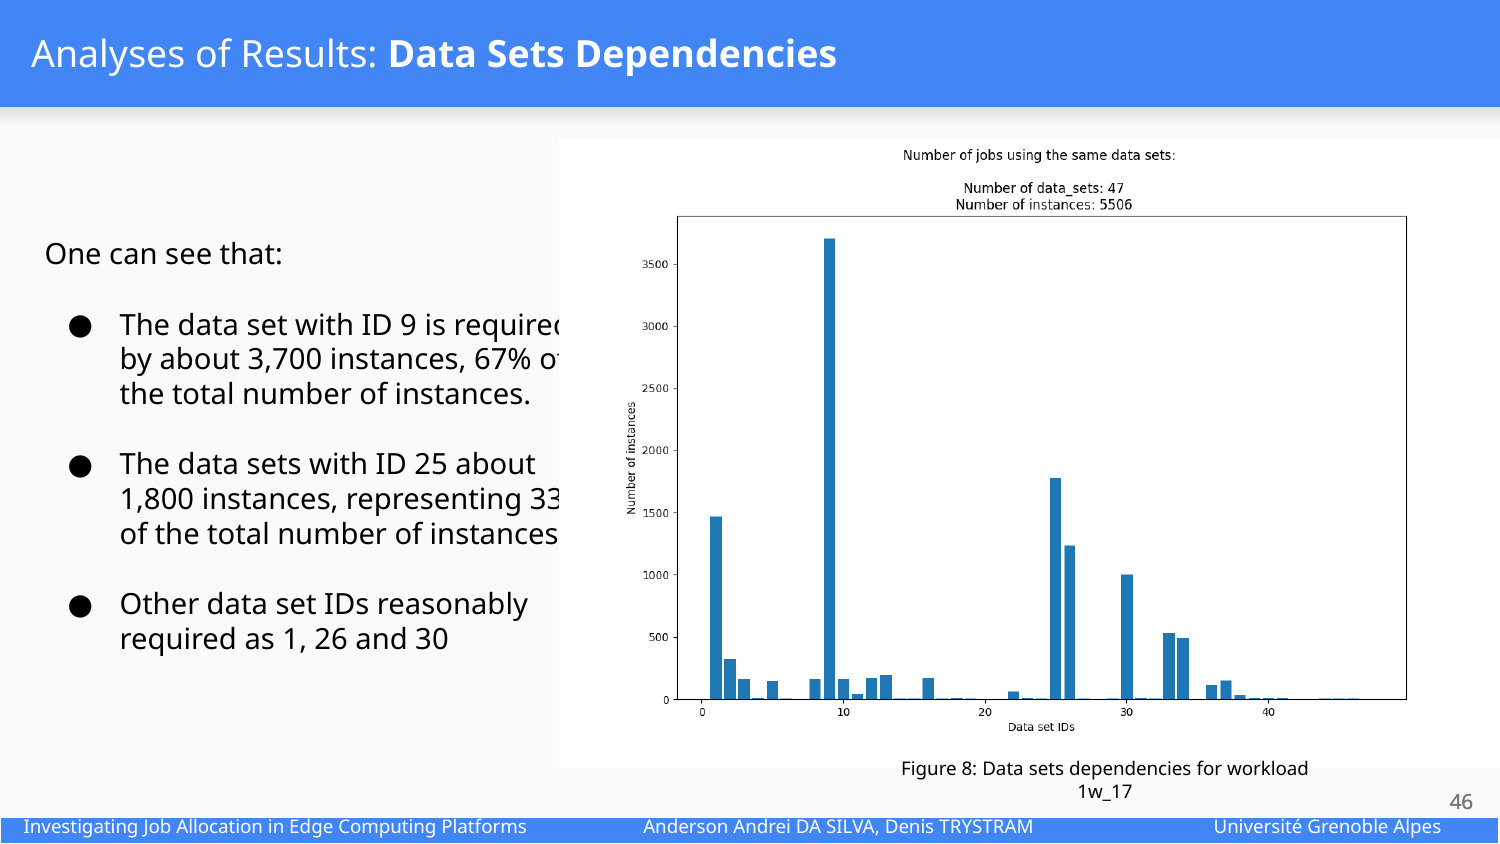

# Analyses of Results: Data Sets Dependencies
One can see that:
The data set with ID 9 is required by about 3,700 instances, 67% of the total number of instances.
The data sets with ID 25 about 1,800 instances, representing 33% of the total number of instances.
Other data set IDs reasonably required as 1, 26 and 30
Figure 8: Data sets dependencies for workload 1w_17
Investigating Job Allocation in Edge Computing Platforms
Anderson Andrei DA SILVA, Denis TRYSTRAM
Université Grenoble Alpes